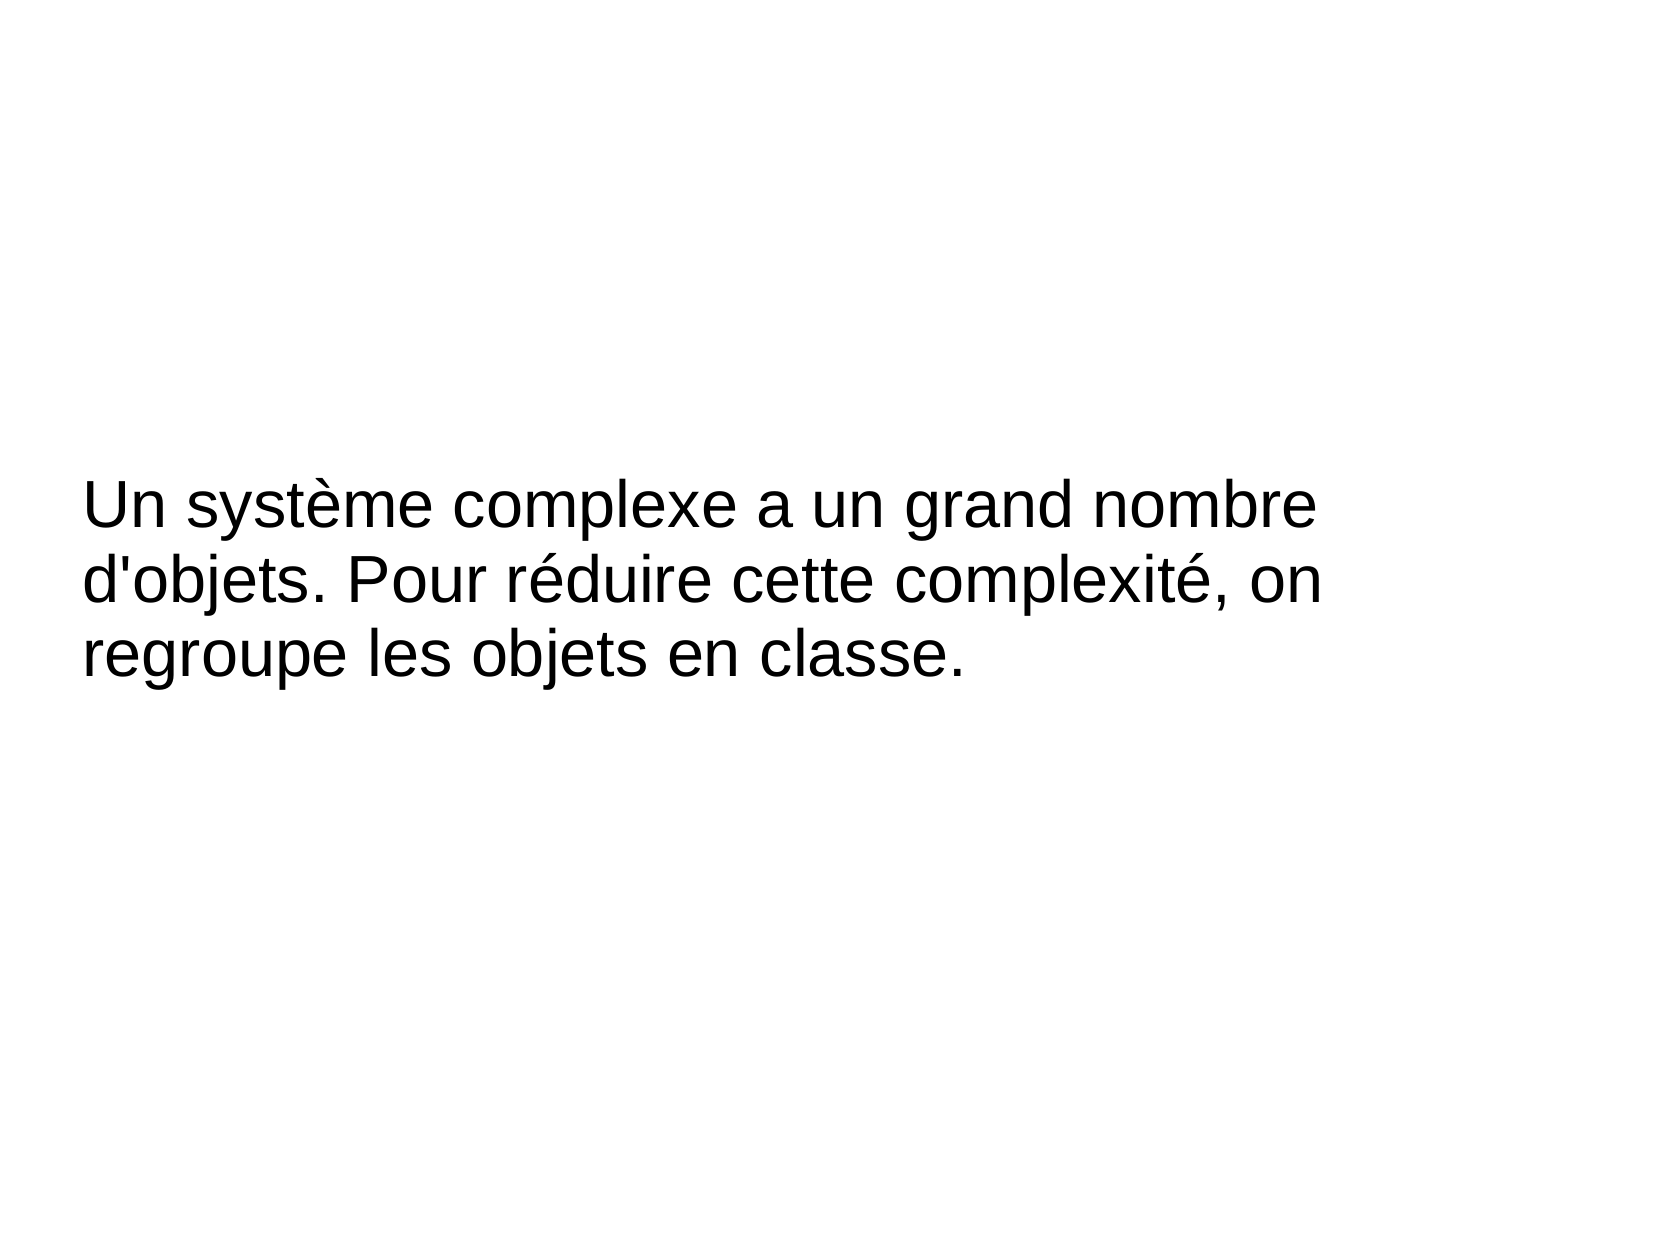

# Un système complexe a un grand nombre d'objets. Pour réduire cette complexité, on regroupe les objets en classe.